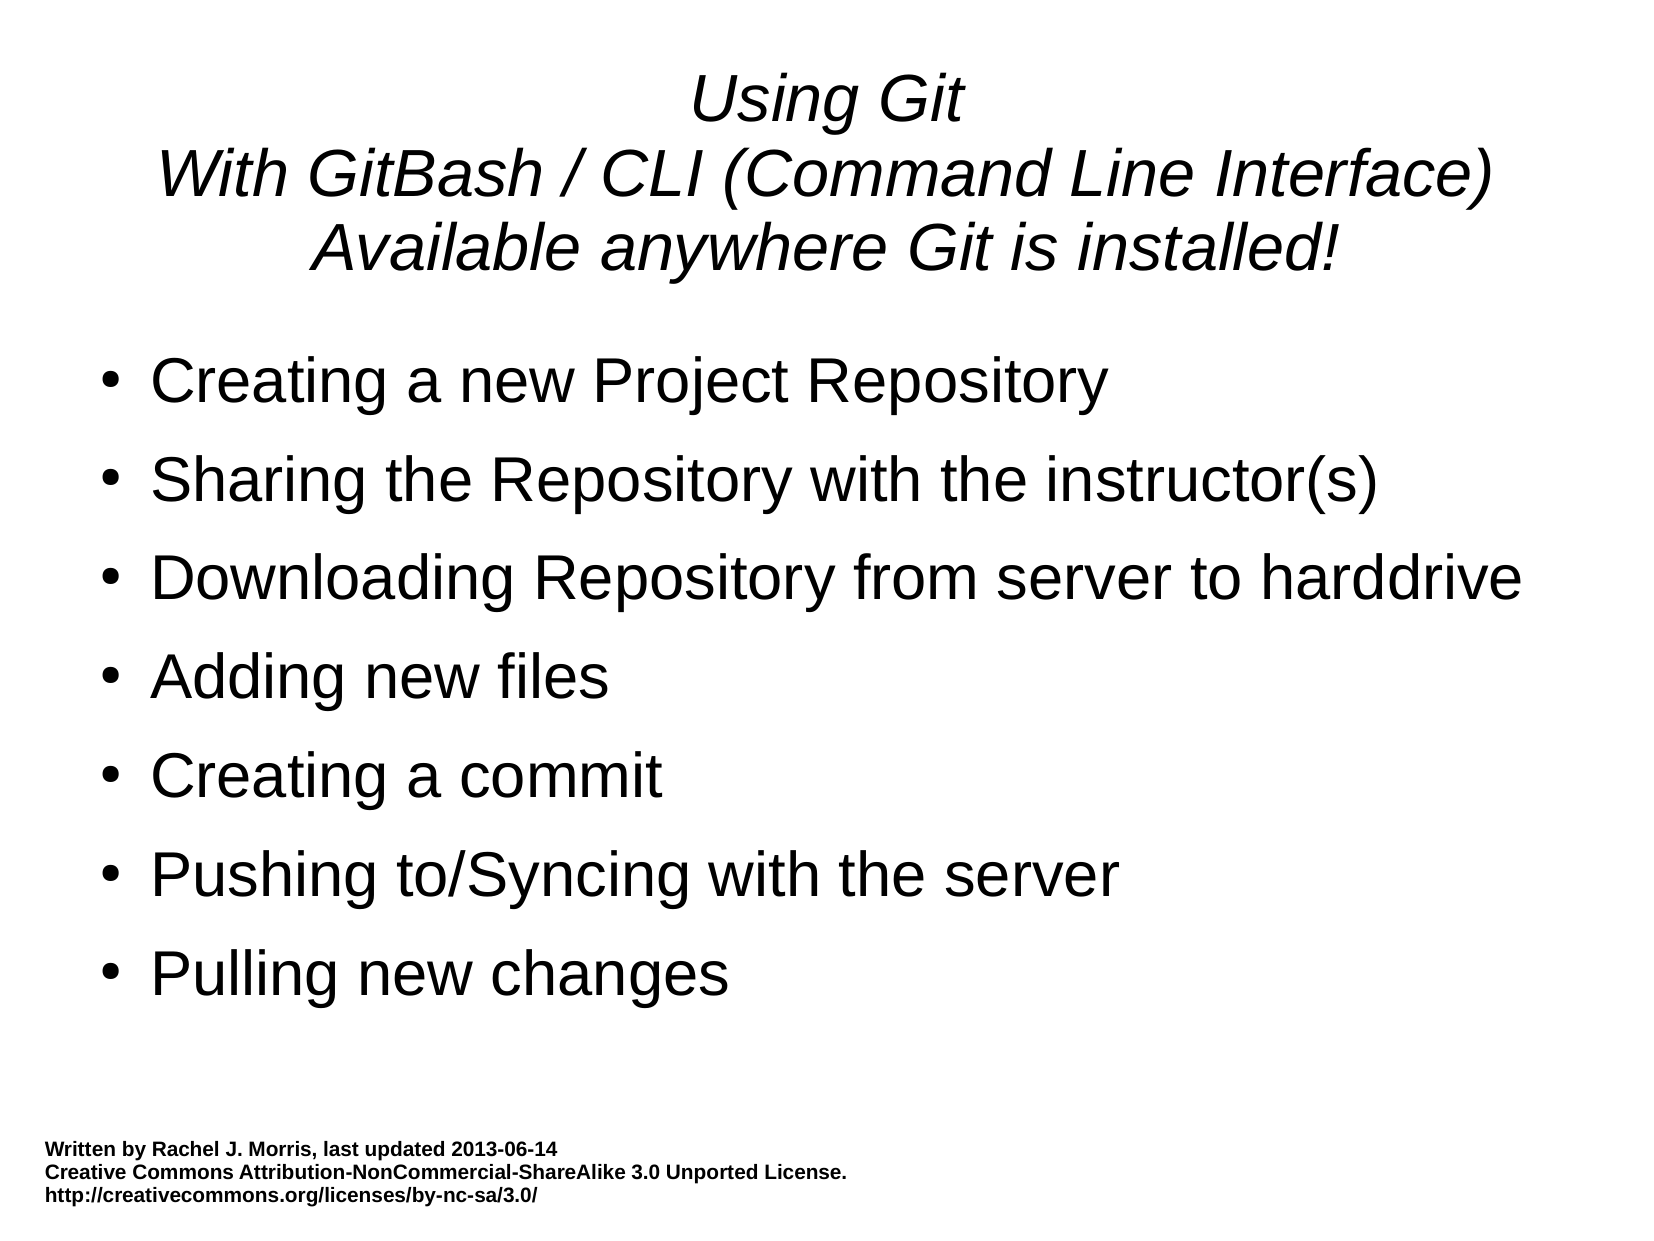

# Using Git With GitBash / CLI (Command Line Interface) Available anywhere Git is installed!
Creating a new Project Repository
Sharing the Repository with the instructor(s)
Downloading Repository from server to harddrive
Adding new files
Creating a commit
Pushing to/Syncing with the server
Pulling new changes